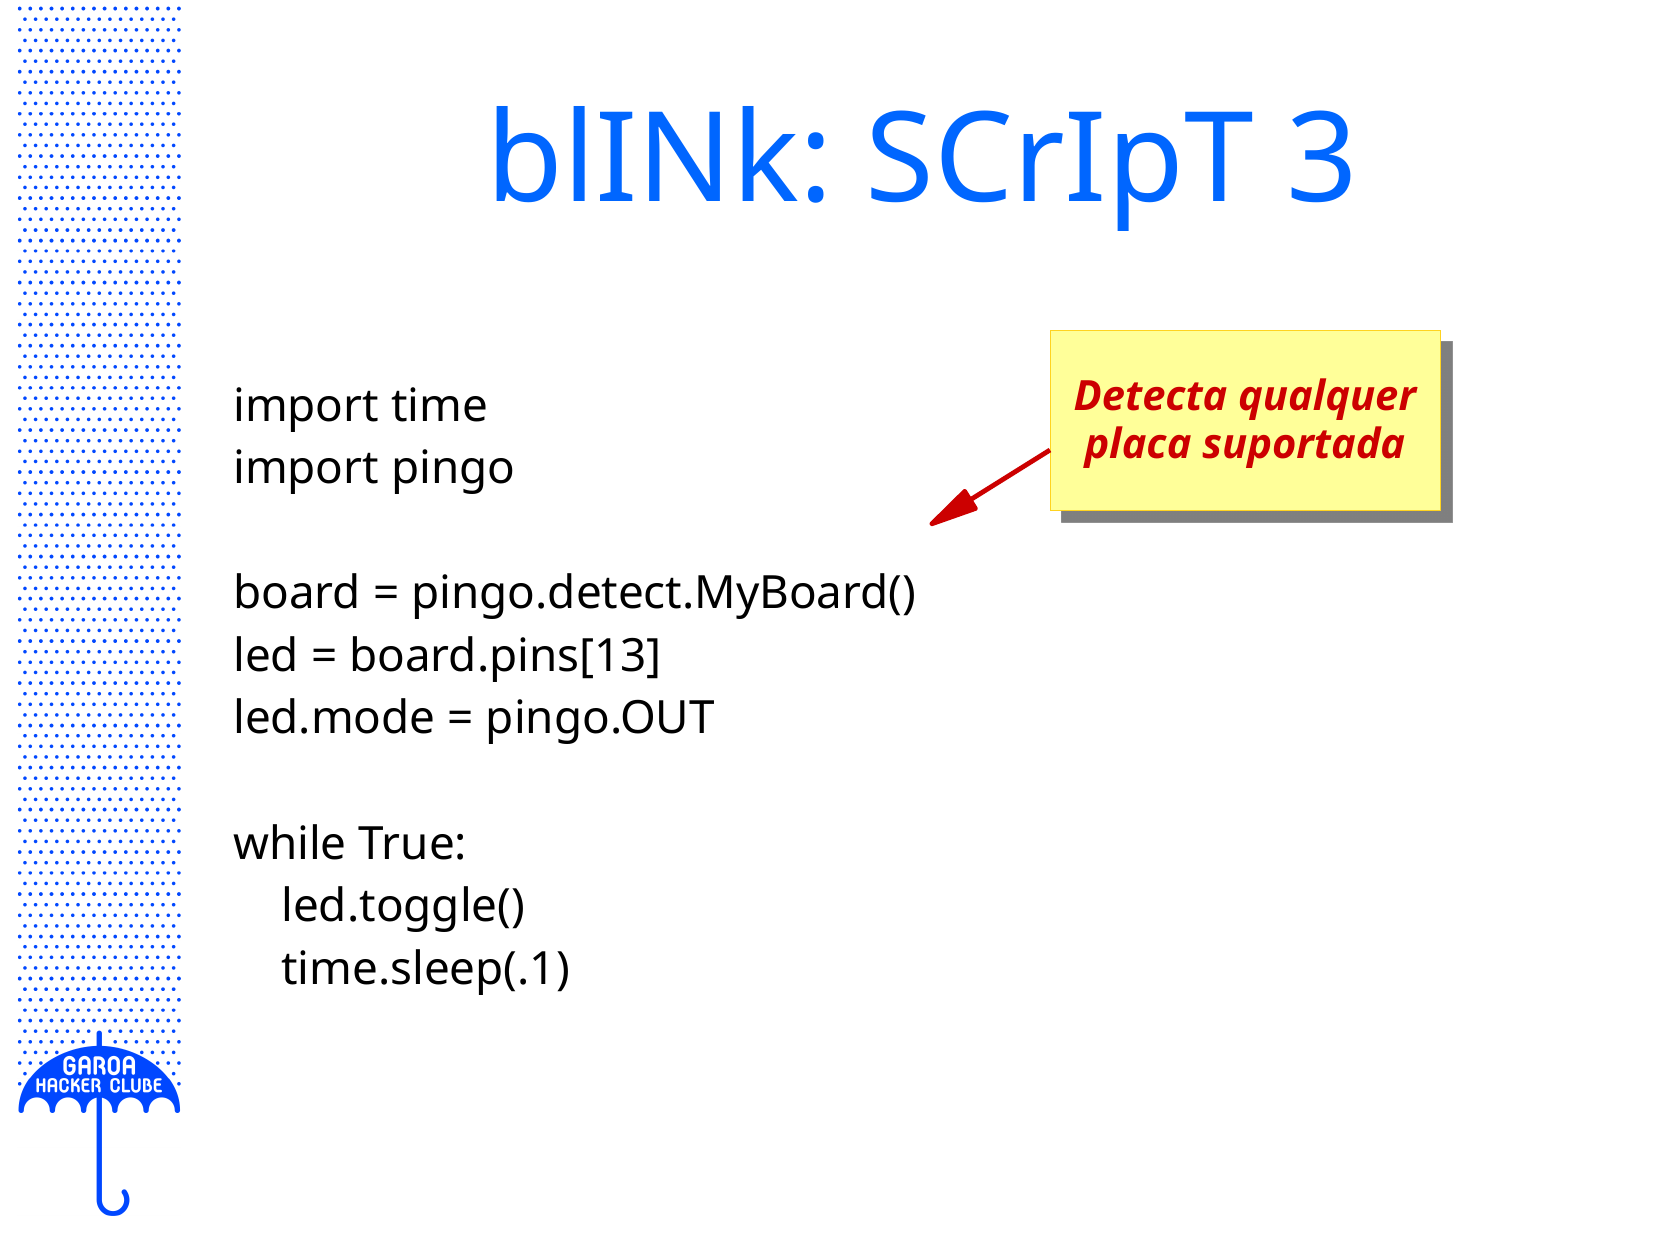

# blINk: SCrIpT 3
Detecta qualquer placa suportada
import time
import pingo
board = pingo.detect.MyBoard()
led = board.pins[13]
led.mode = pingo.OUT
while True:
 led.toggle()
 time.sleep(.1)